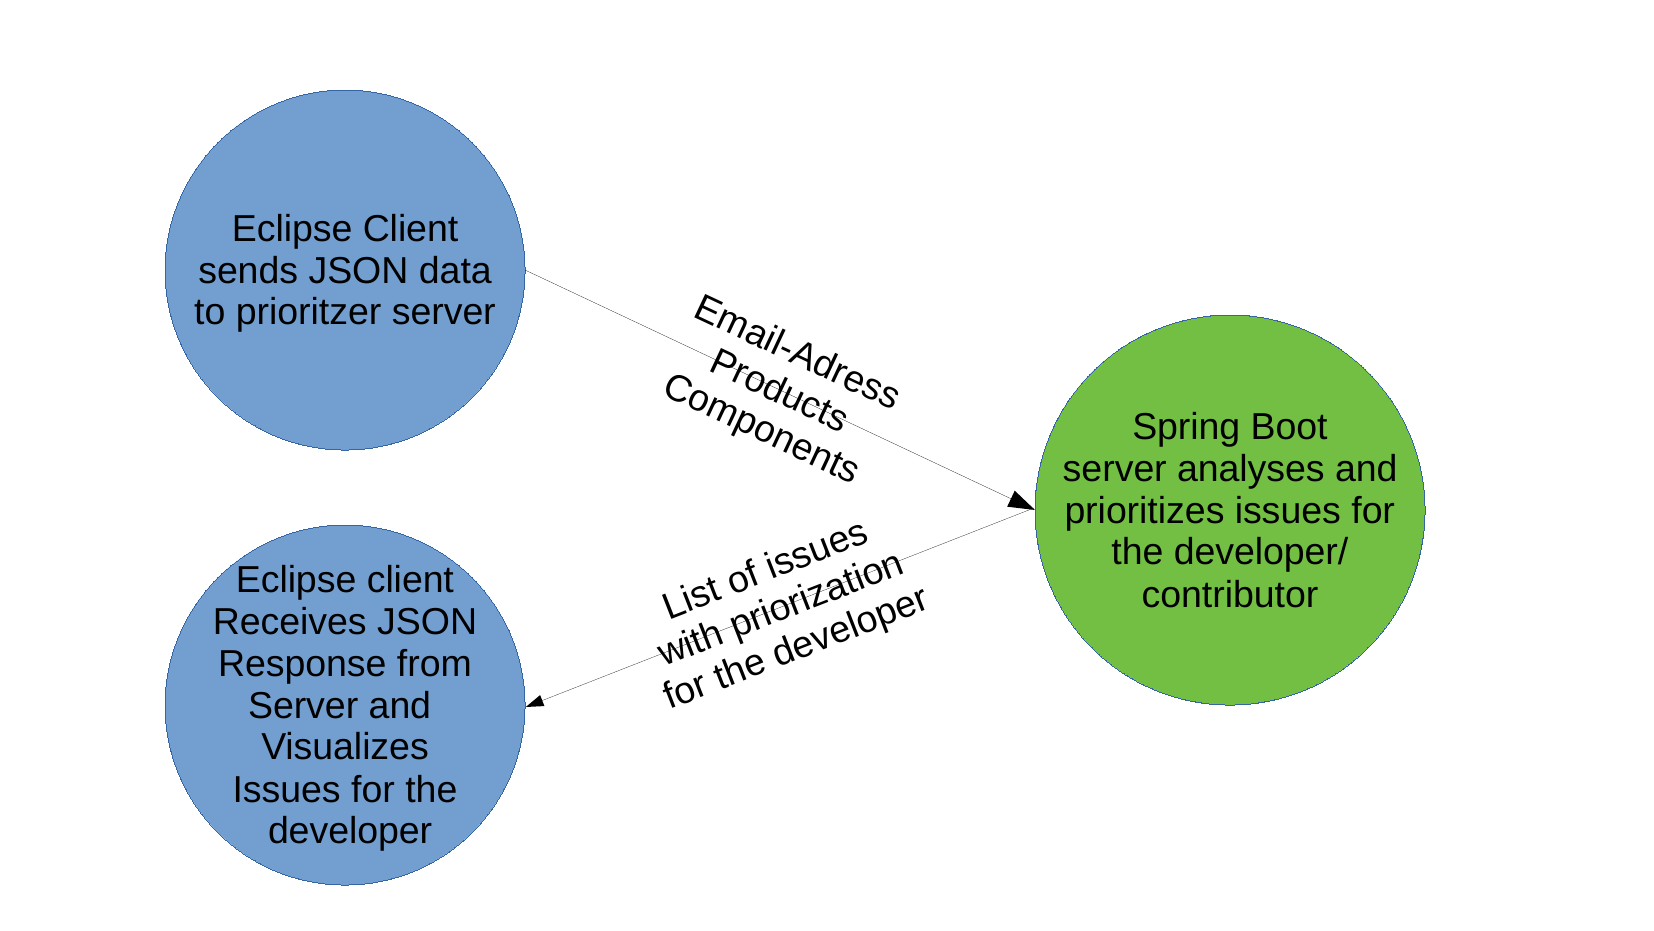

Eclipse Client
sends JSON data
to prioritzer server
Email-Adress
Products
Components
Spring Boot
server analyses and
prioritizes issues for
the developer/
contributor
List of issues
with priorization
for the developer
Eclipse client
Receives JSON
Response from
Server and
Visualizes
Issues for the
 developer